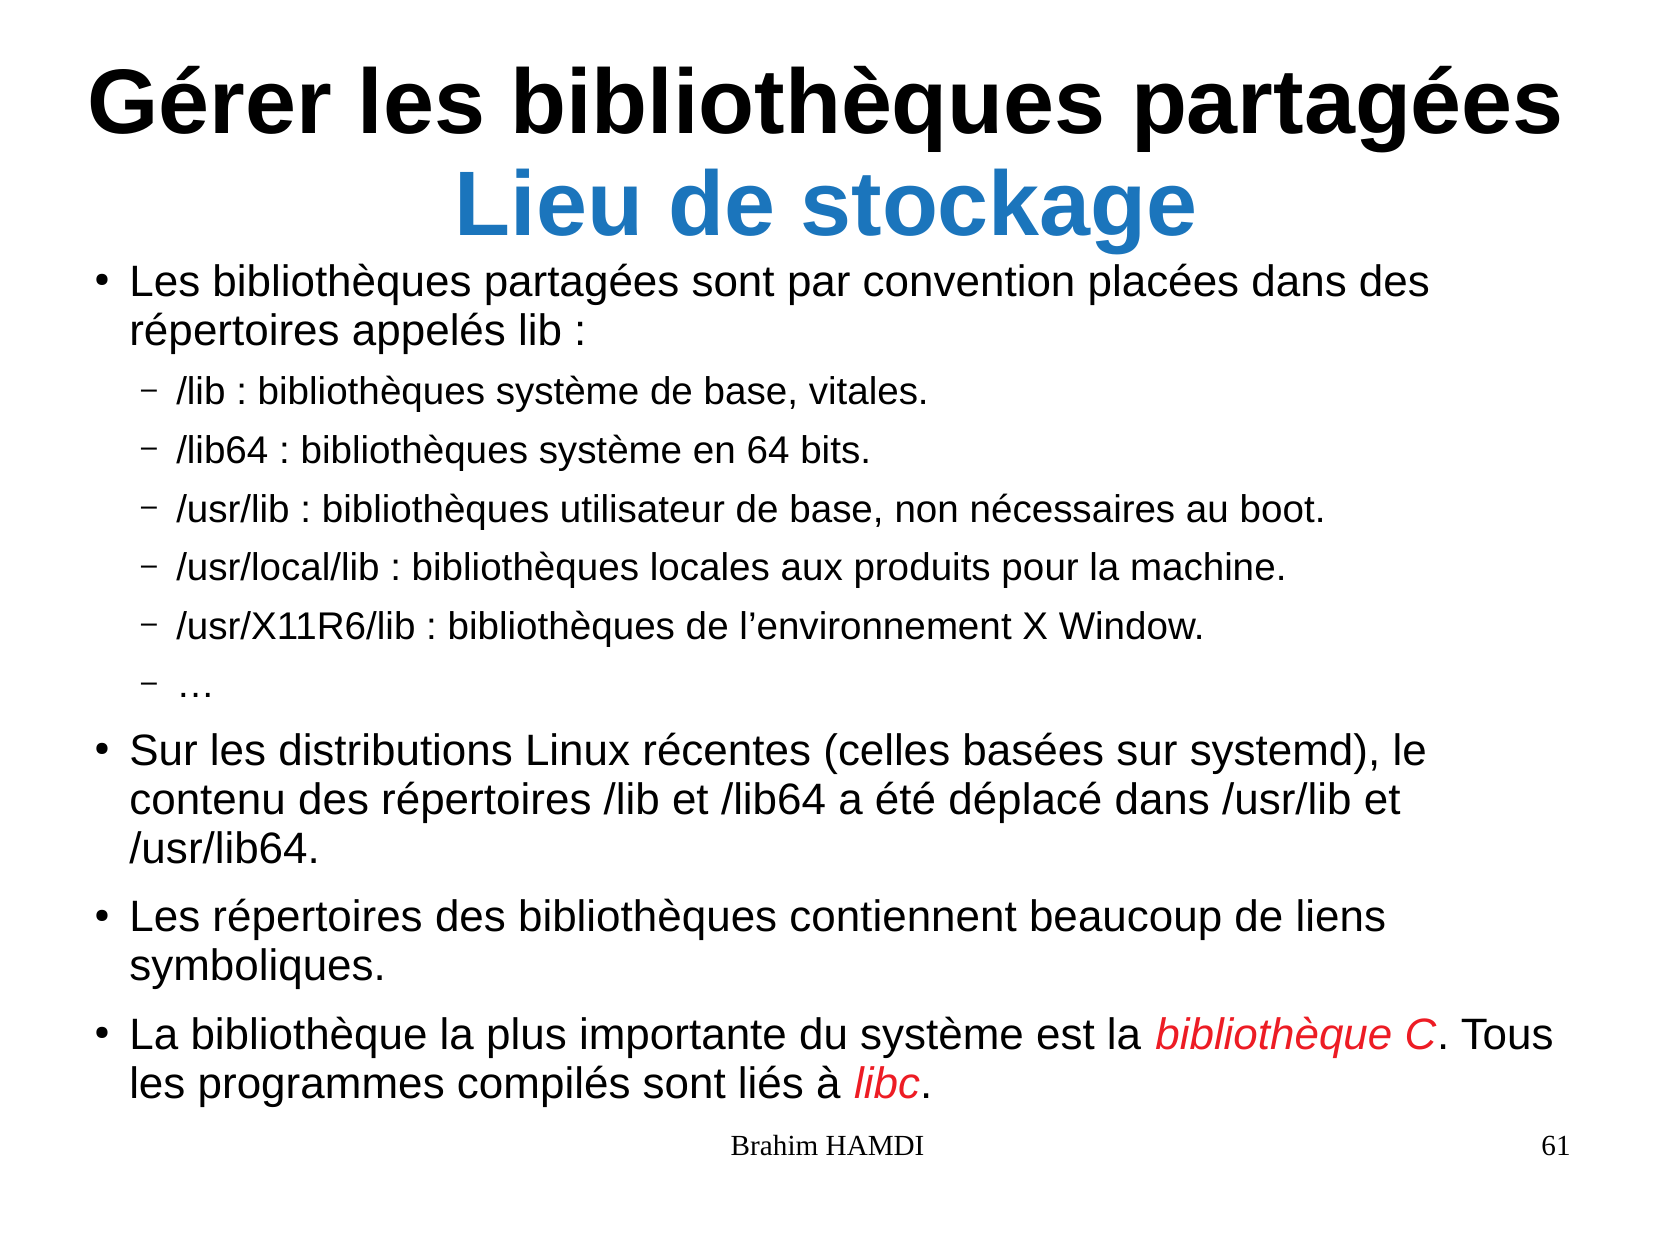

# Gérer les bibliothèques partagées Lieu de stockage
Les bibliothèques partagées sont par convention placées dans des répertoires appelés lib :
/lib : bibliothèques système de base, vitales.
/lib64 : bibliothèques système en 64 bits.
/usr/lib : bibliothèques utilisateur de base, non nécessaires au boot.
/usr/local/lib : bibliothèques locales aux produits pour la machine.
/usr/X11R6/lib : bibliothèques de l’environnement X Window.
…
Sur les distributions Linux récentes (celles basées sur systemd), le contenu des répertoires /lib et /lib64 a été déplacé dans /usr/lib et /usr/lib64.
Les répertoires des bibliothèques contiennent beaucoup de liens symboliques.
La bibliothèque la plus importante du système est la bibliothèque C. Tous les programmes compilés sont liés à libc.
Brahim HAMDI
61